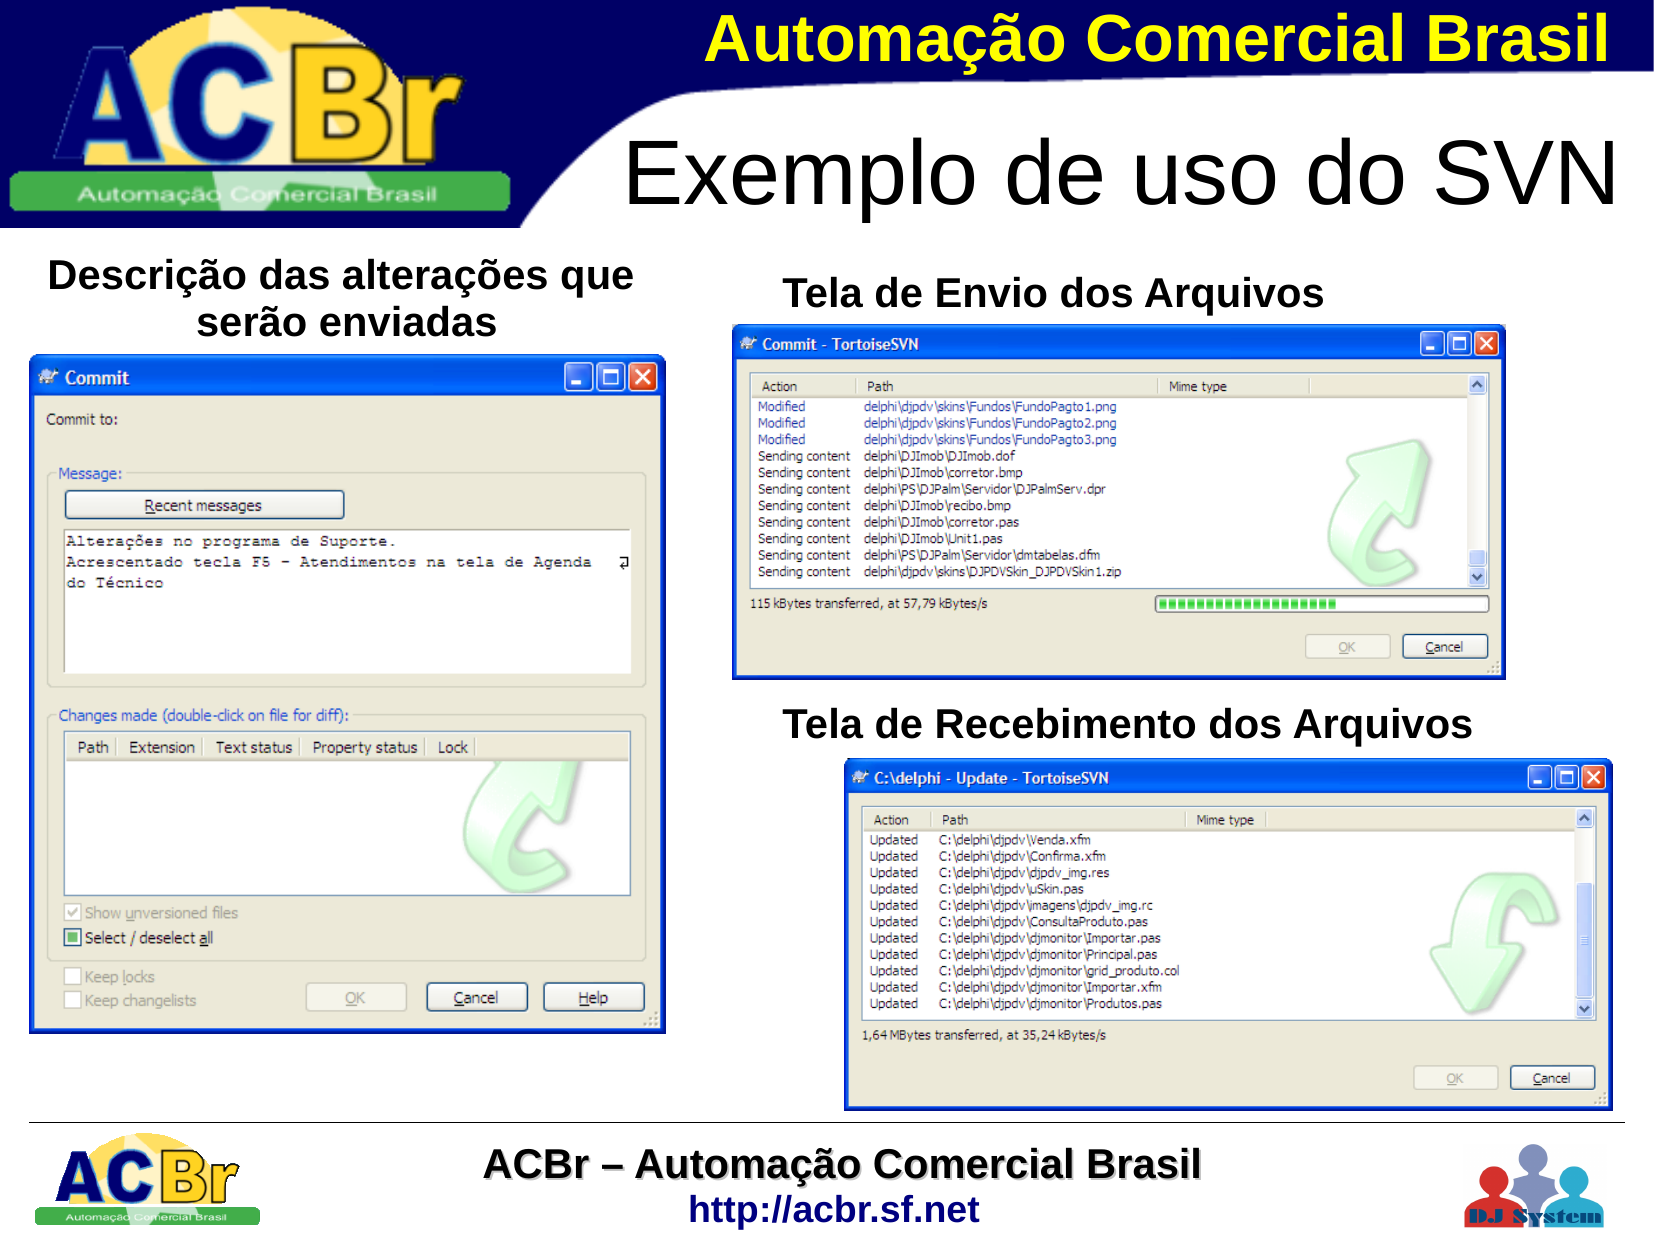

# Exemplo de uso do SVN
Descrição das alterações que
 serão enviadas
Tela de Envio dos Arquivos
Tela de Recebimento dos Arquivos